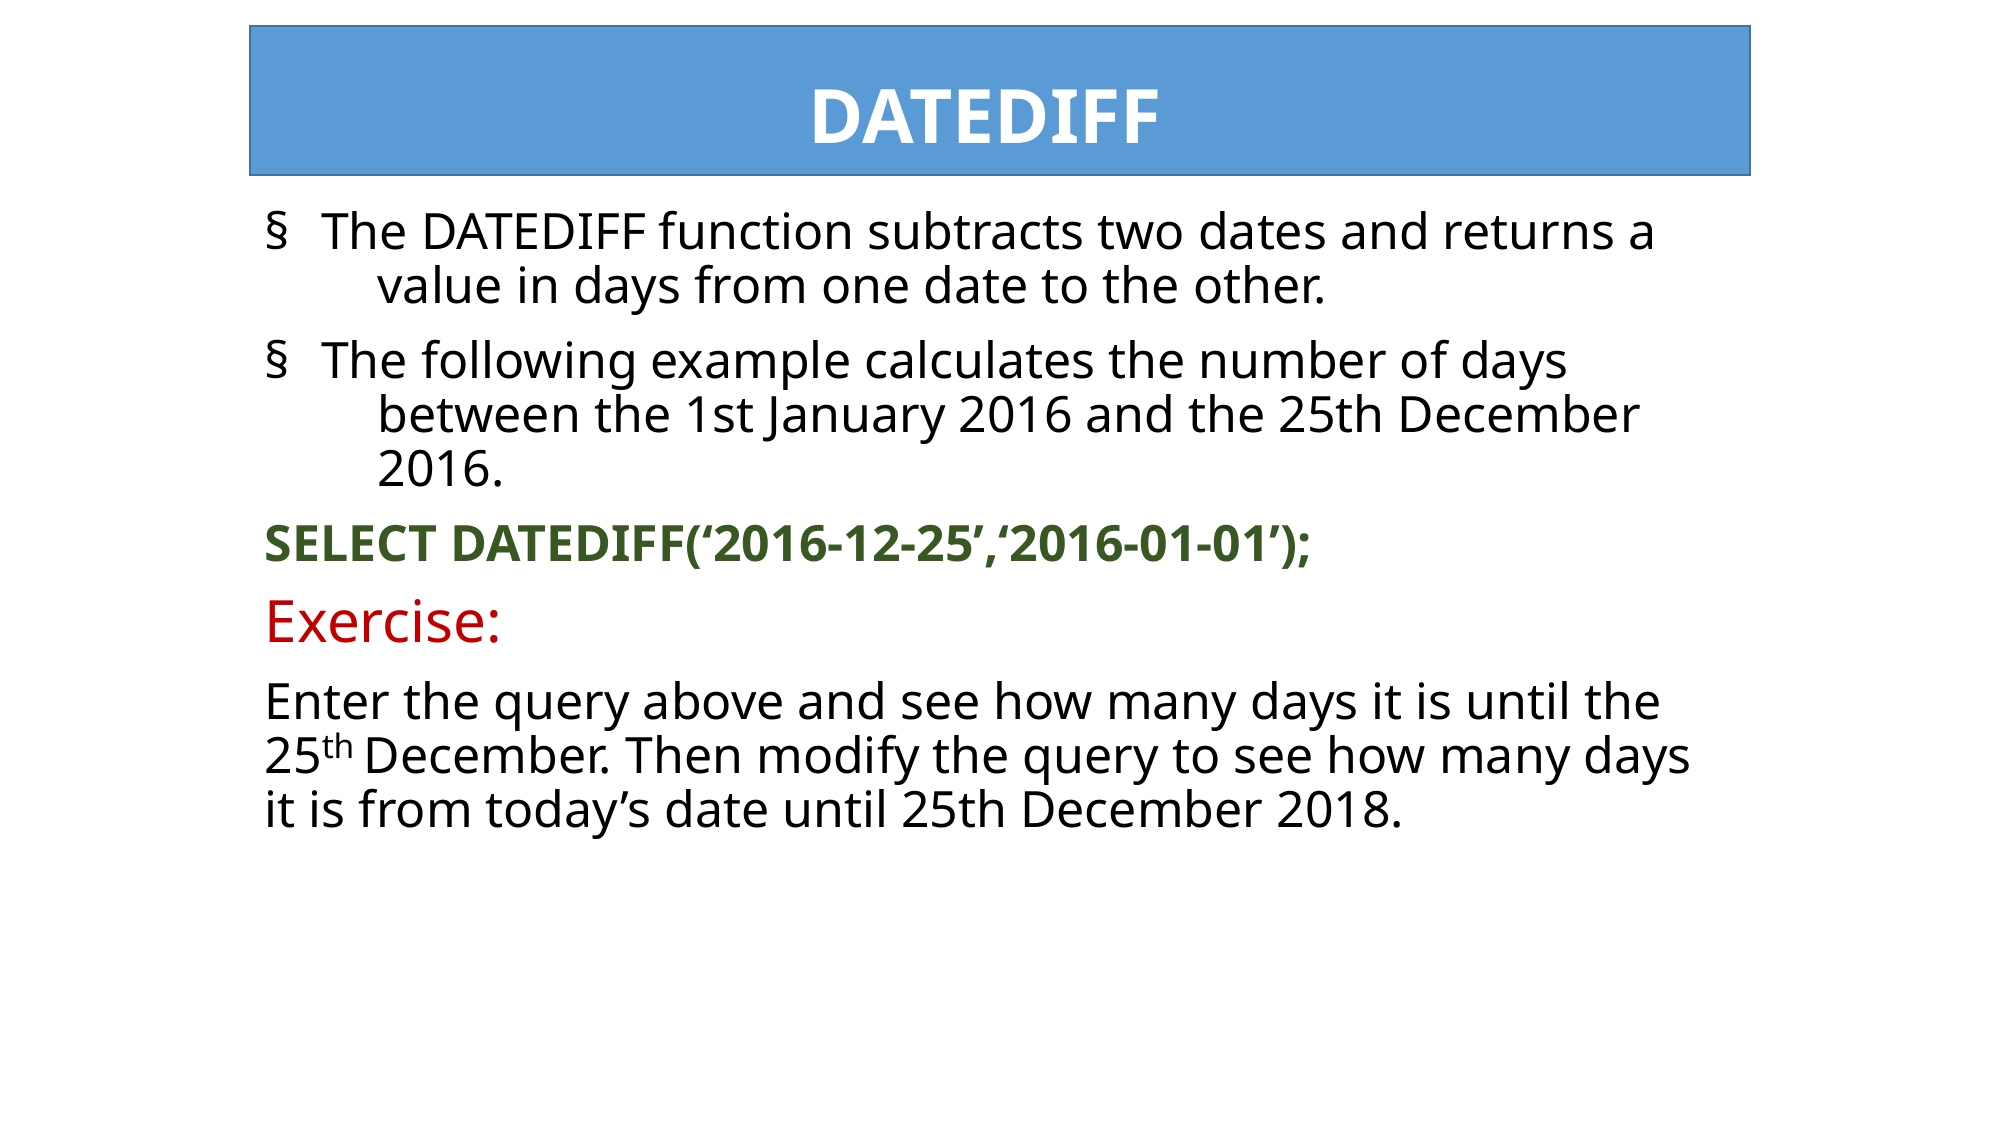

# DATEDIFF
The DATEDIFF function subtracts two dates and returns a value in days from one date to the other.
The following example calculates the number of days between the 1st January 2016 and the 25th December 2016.
SELECT DATEDIFF(‘2016-12-25’,‘2016-01-01’);
Exercise:
Enter the query above and see how many days it is until the 25th December. Then modify the query to see how many days it is from today’s date until 25th December 2018.